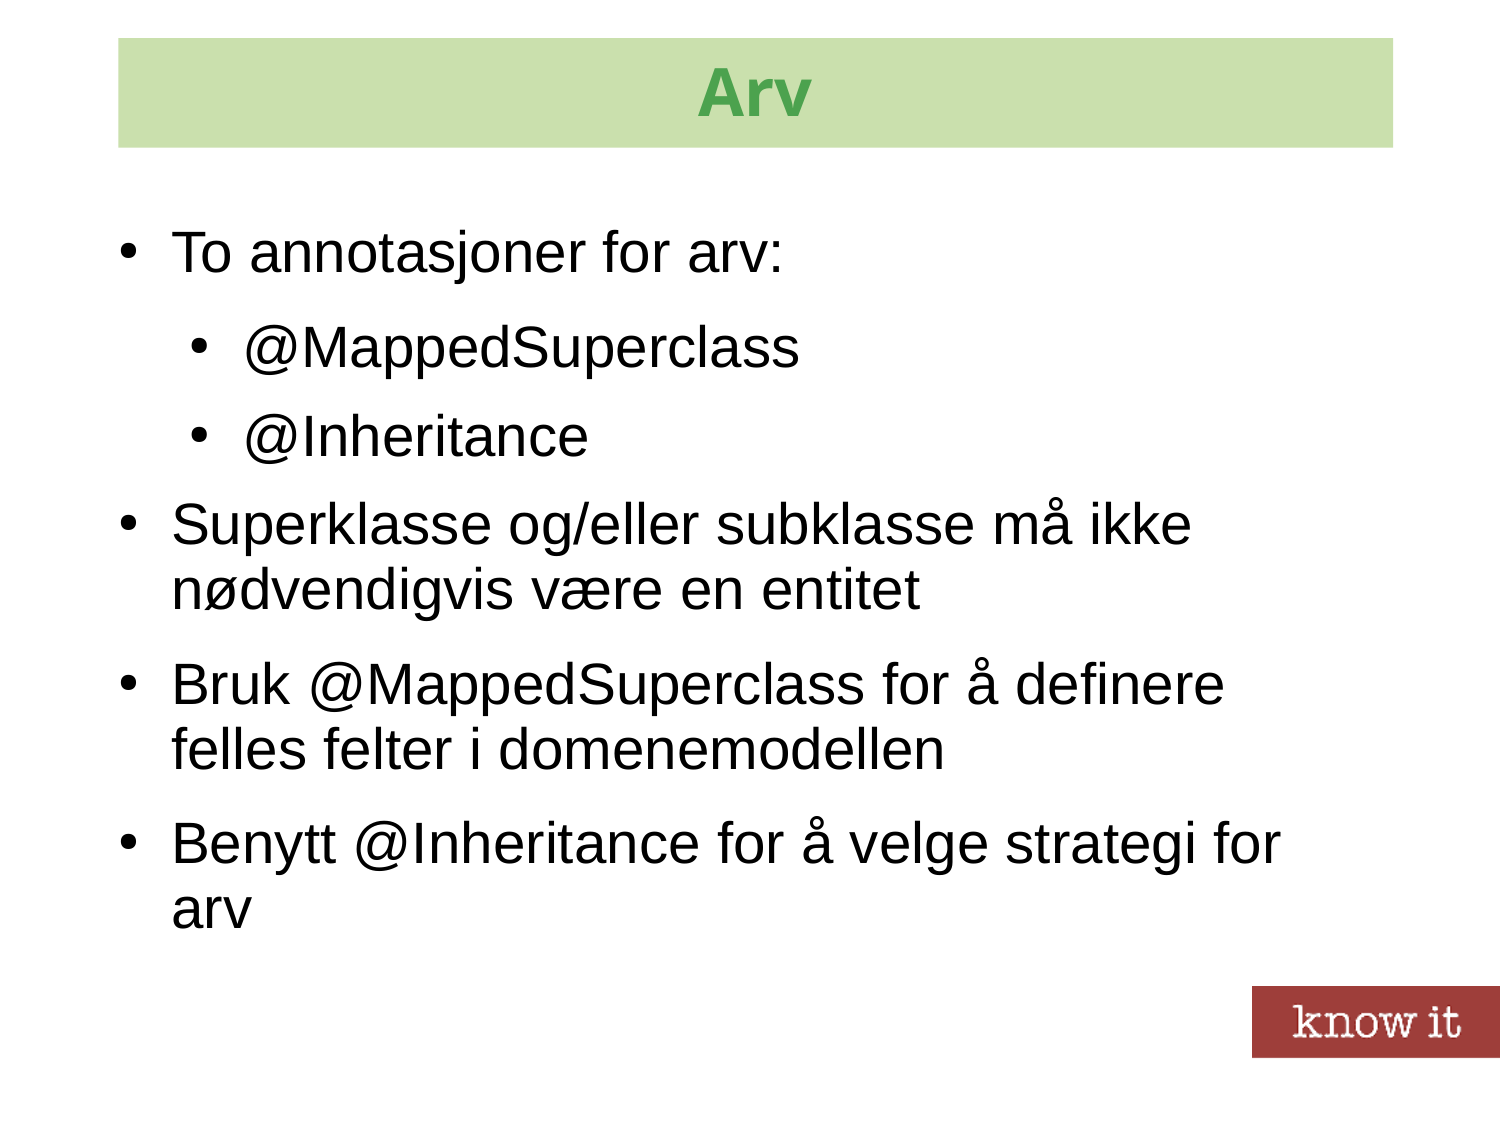

Arv
# To annotasjoner for arv:
@MappedSuperclass
@Inheritance
Superklasse og/eller subklasse må ikke nødvendigvis være en entitet
Bruk @MappedSuperclass for å definere felles felter i domenemodellen
Benytt @Inheritance for å velge strategi for arv